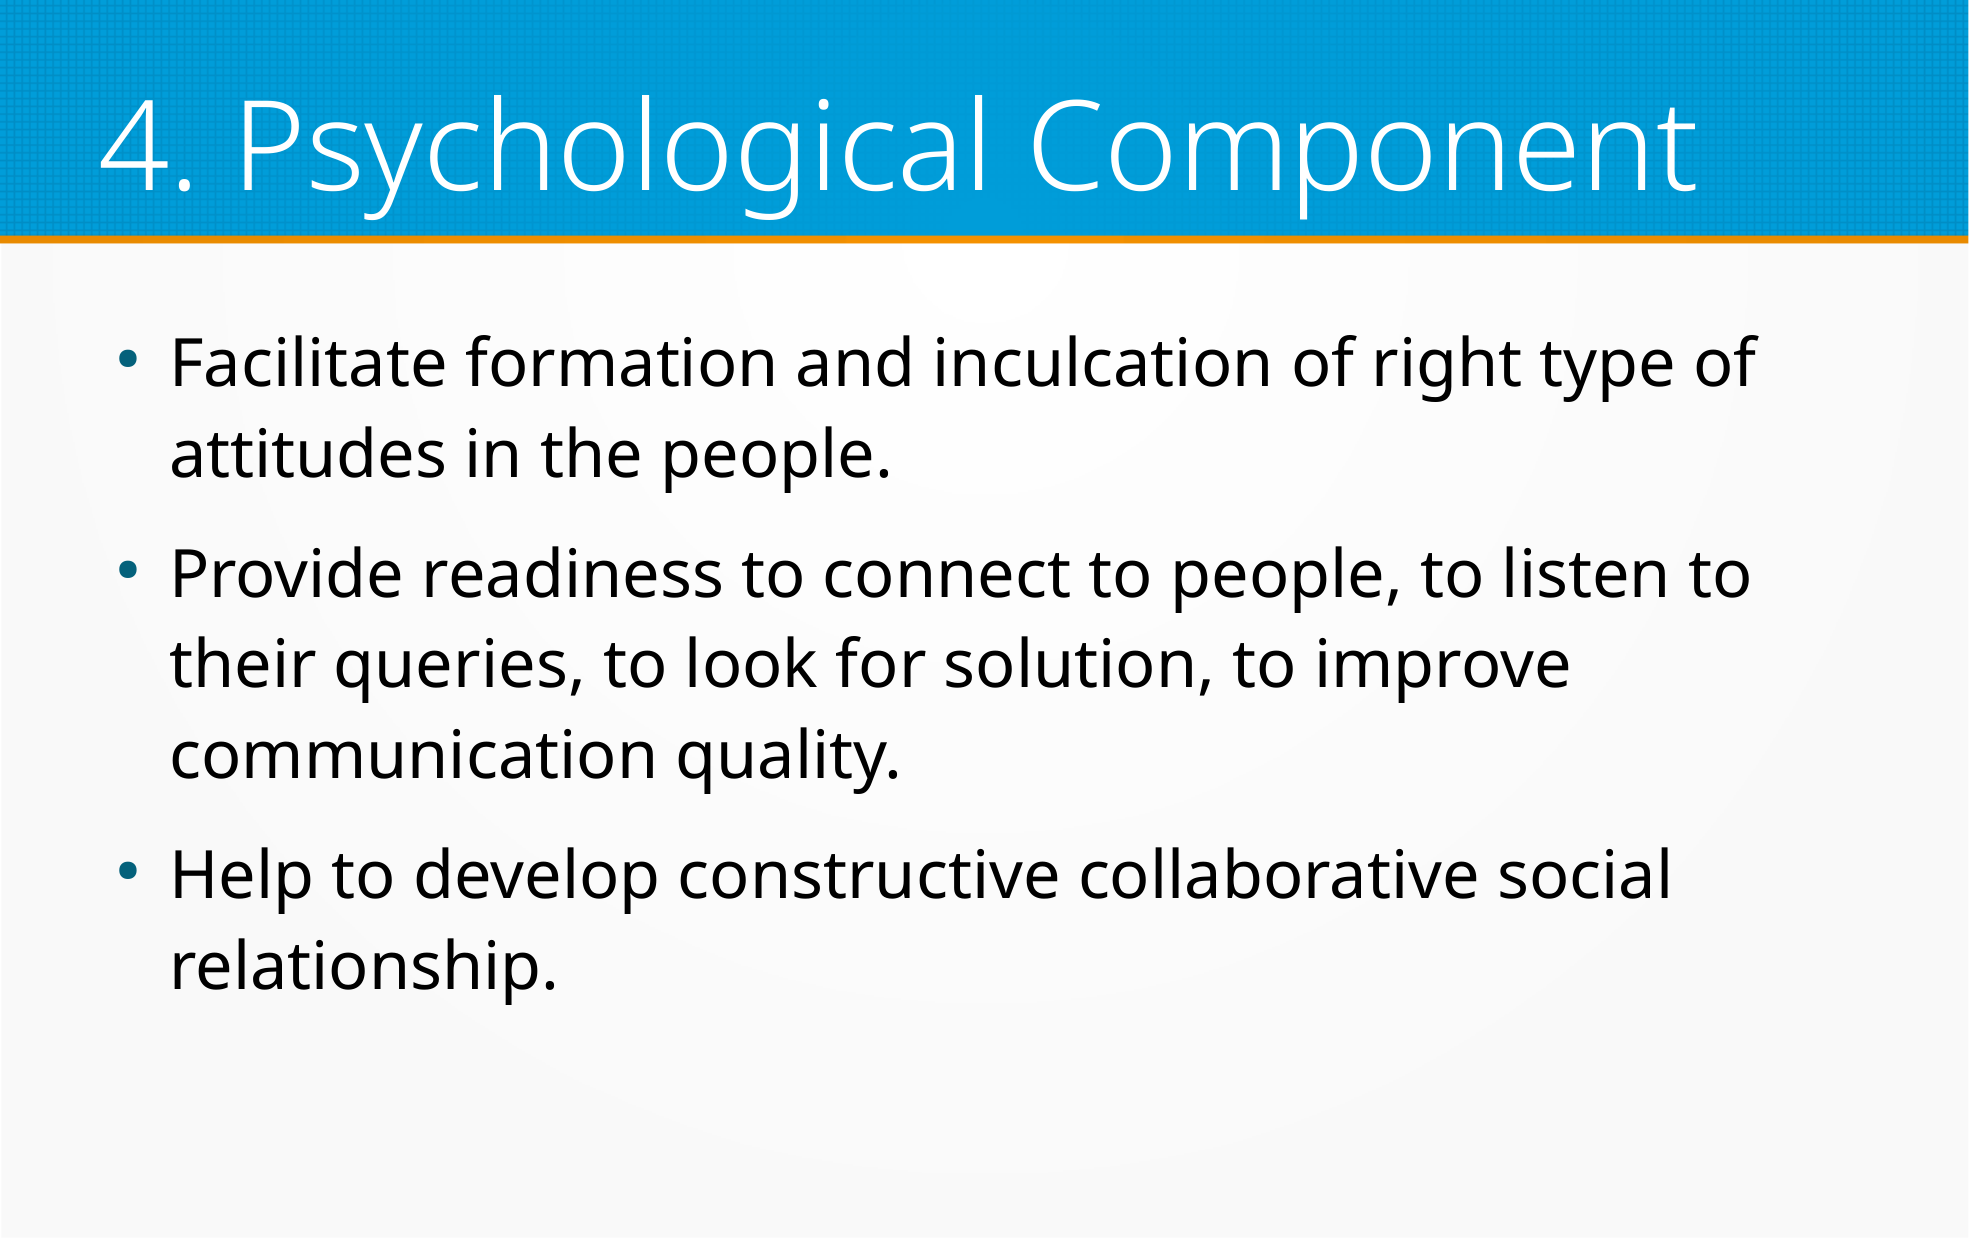

# 4. Psychological Component
Facilitate formation and inculcation of right type of attitudes in the people.
Provide readiness to connect to people, to listen to their queries, to look for solution, to improve communication quality.
Help to develop constructive collaborative social relationship.